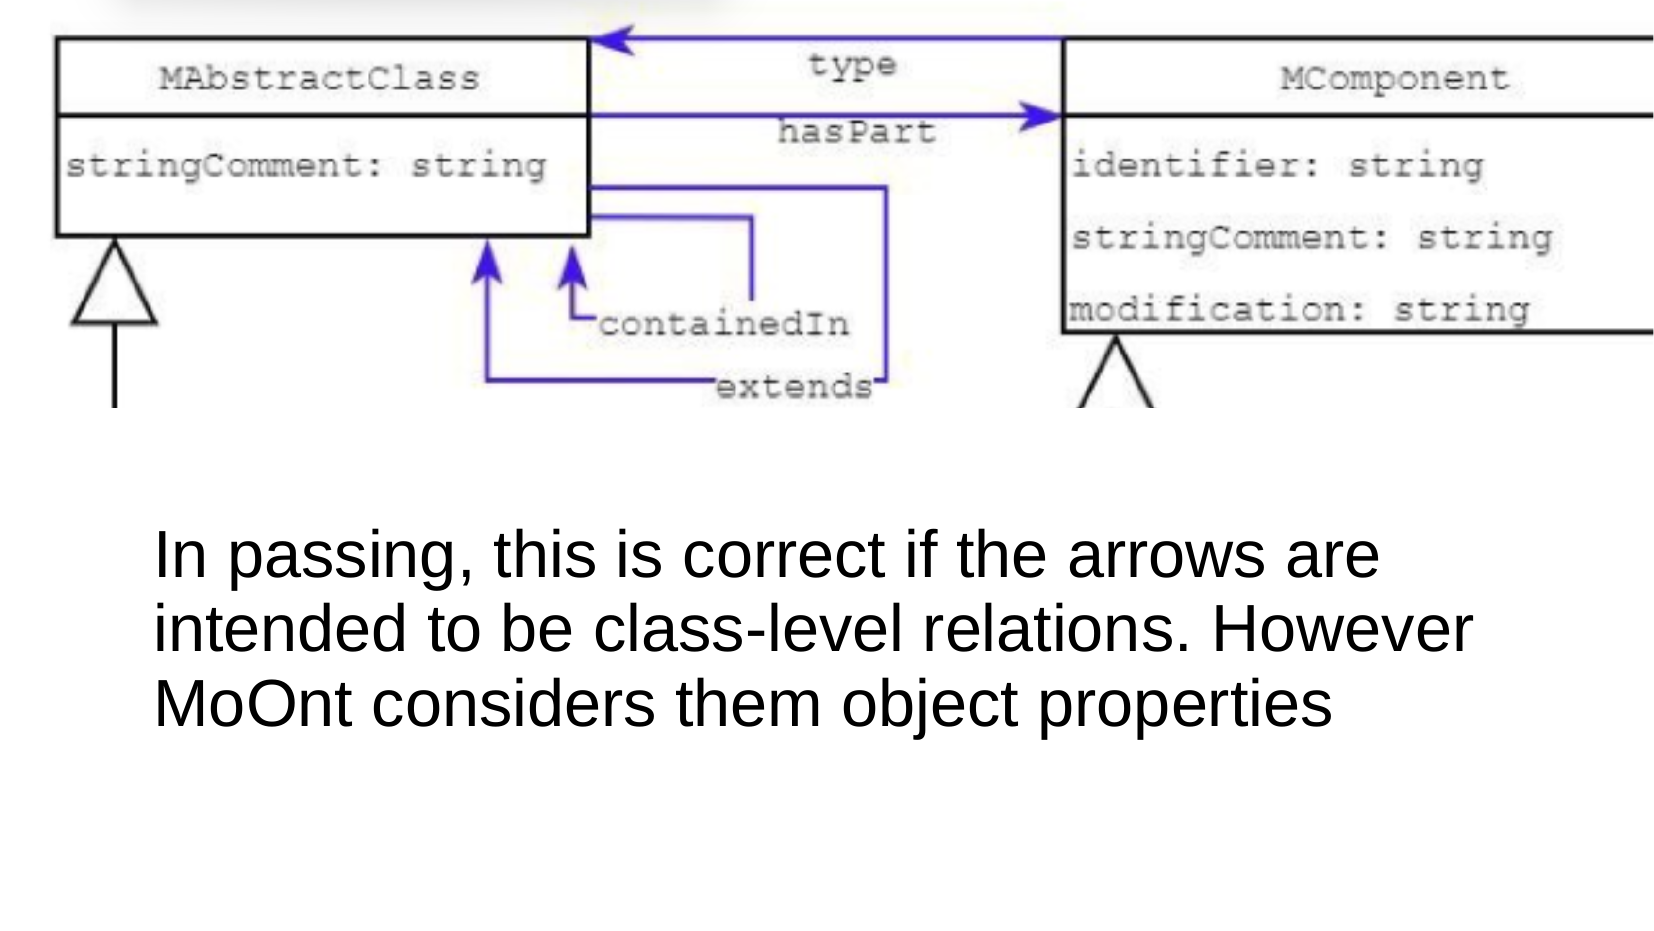

#
In passing, this is correct if the arrows are intended to be class-level relations. However MoOnt considers them object properties